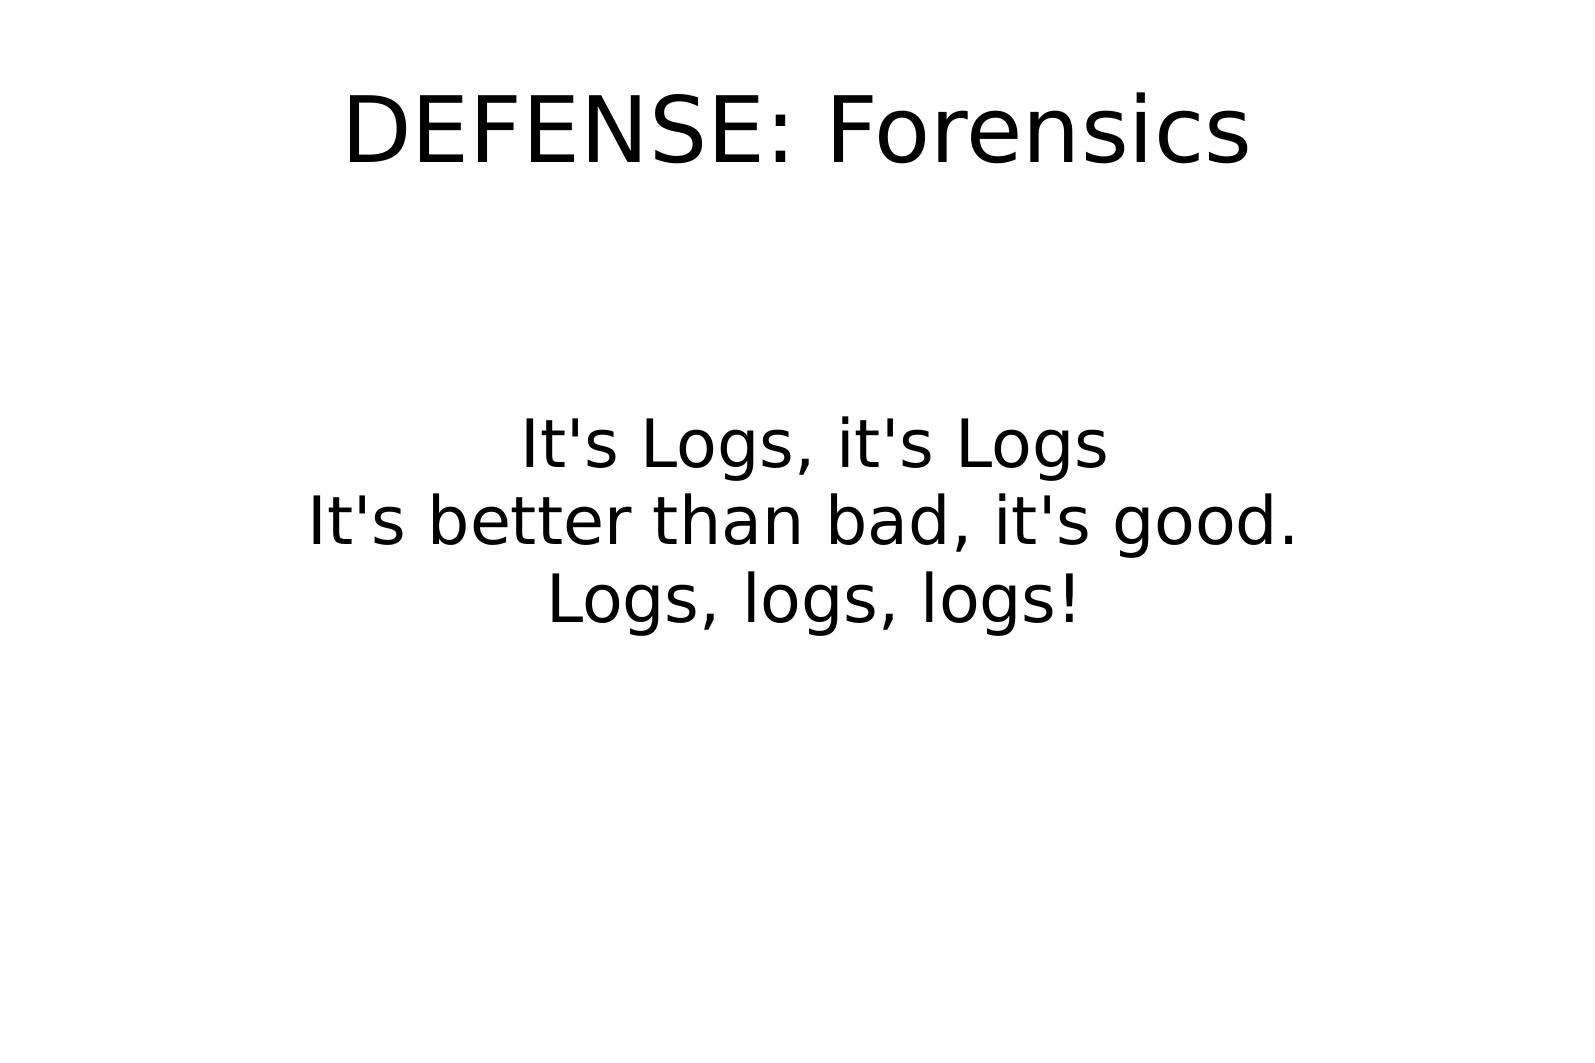

# DEFENSE: Forensics
It's Logs, it's Logs
It's better than bad, it's good.
Logs, logs, logs!